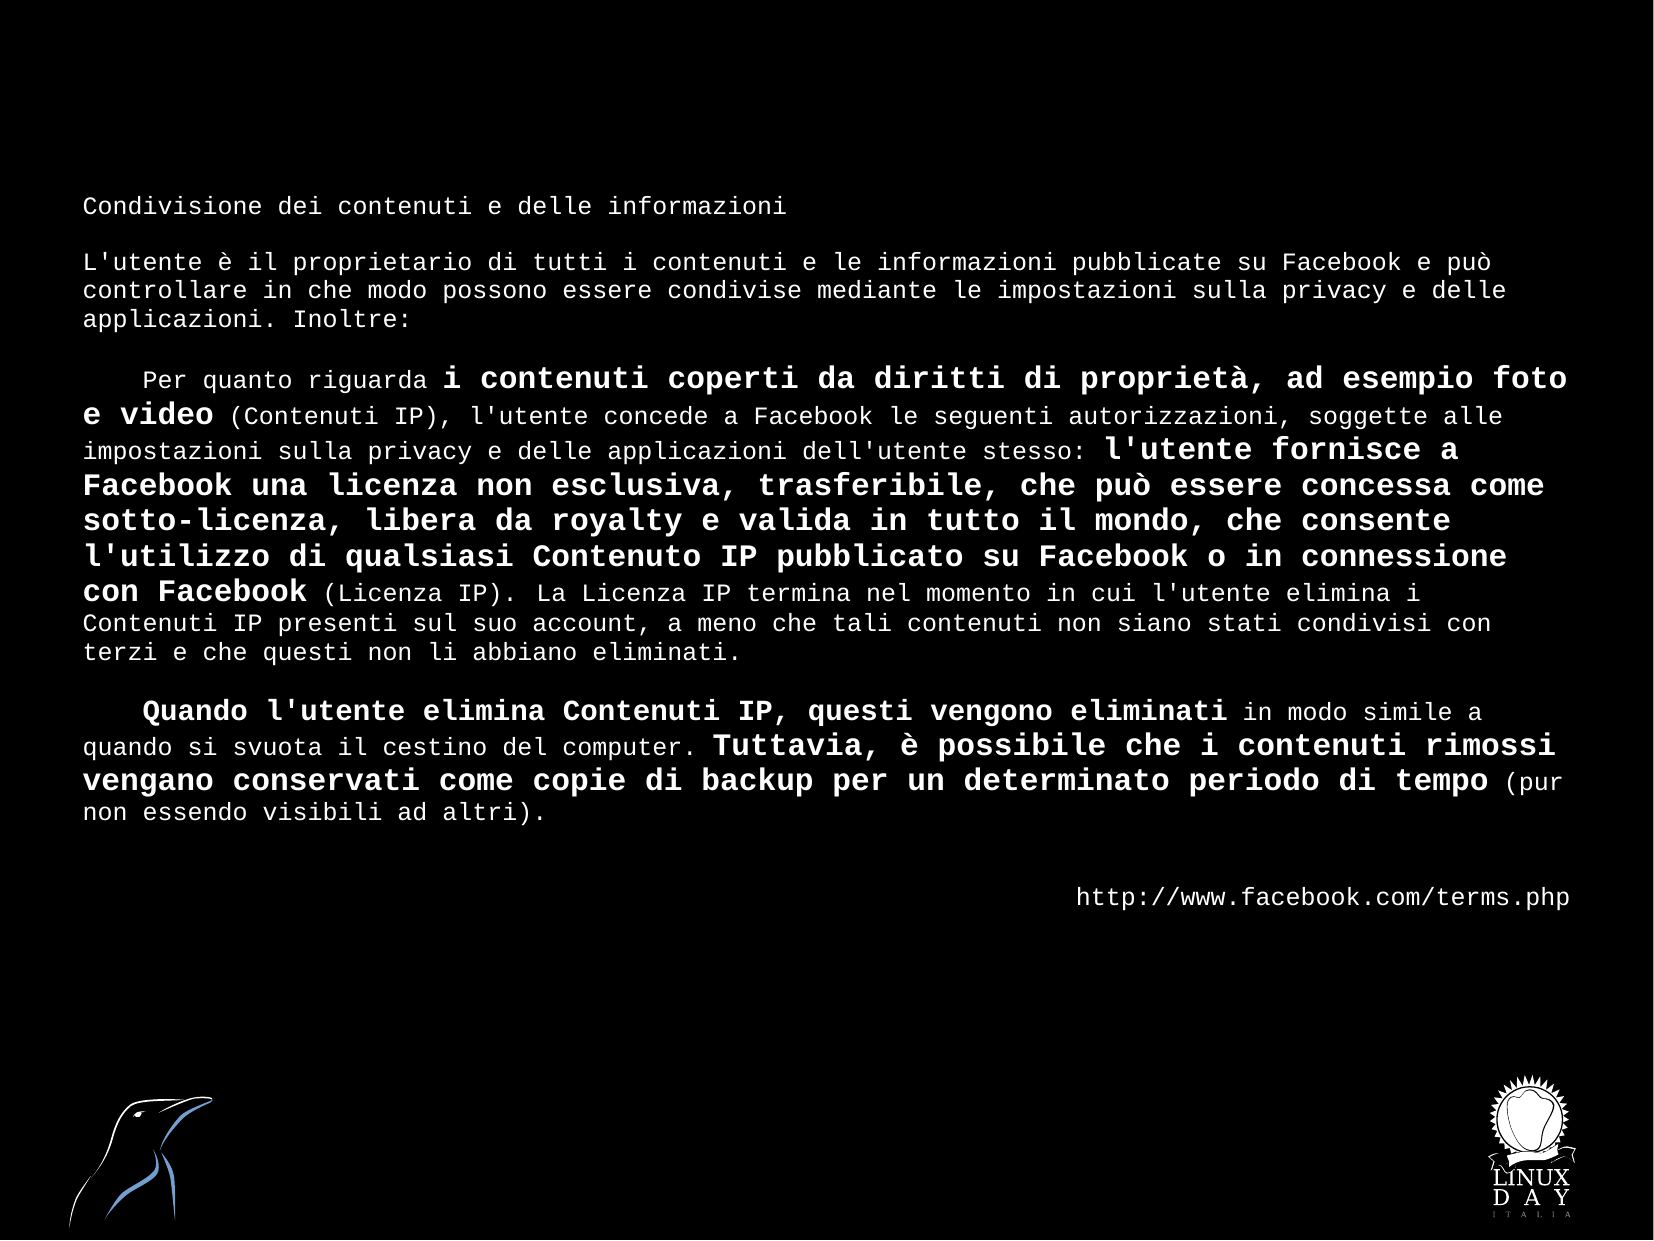

# Condivisione dei contenuti e delle informazioni
L'utente è il proprietario di tutti i contenuti e le informazioni pubblicate su Facebook e può controllare in che modo possono essere condivise mediante le impostazioni sulla privacy e delle applicazioni. Inoltre:
 Per quanto riguarda i contenuti coperti da diritti di proprietà, ad esempio foto e video (Contenuti IP), l'utente concede a Facebook le seguenti autorizzazioni, soggette alle impostazioni sulla privacy e delle applicazioni dell'utente stesso: l'utente fornisce a Facebook una licenza non esclusiva, trasferibile, che può essere concessa come sotto-licenza, libera da royalty e valida in tutto il mondo, che consente l'utilizzo di qualsiasi Contenuto IP pubblicato su Facebook o in connessione con Facebook (Licenza IP). La Licenza IP termina nel momento in cui l'utente elimina i Contenuti IP presenti sul suo account, a meno che tali contenuti non siano stati condivisi con terzi e che questi non li abbiano eliminati.
 Quando l'utente elimina Contenuti IP, questi vengono eliminati in modo simile a quando si svuota il cestino del computer. Tuttavia, è possibile che i contenuti rimossi vengano conservati come copie di backup per un determinato periodo di tempo (pur non essendo visibili ad altri).
http://www.facebook.com/terms.php